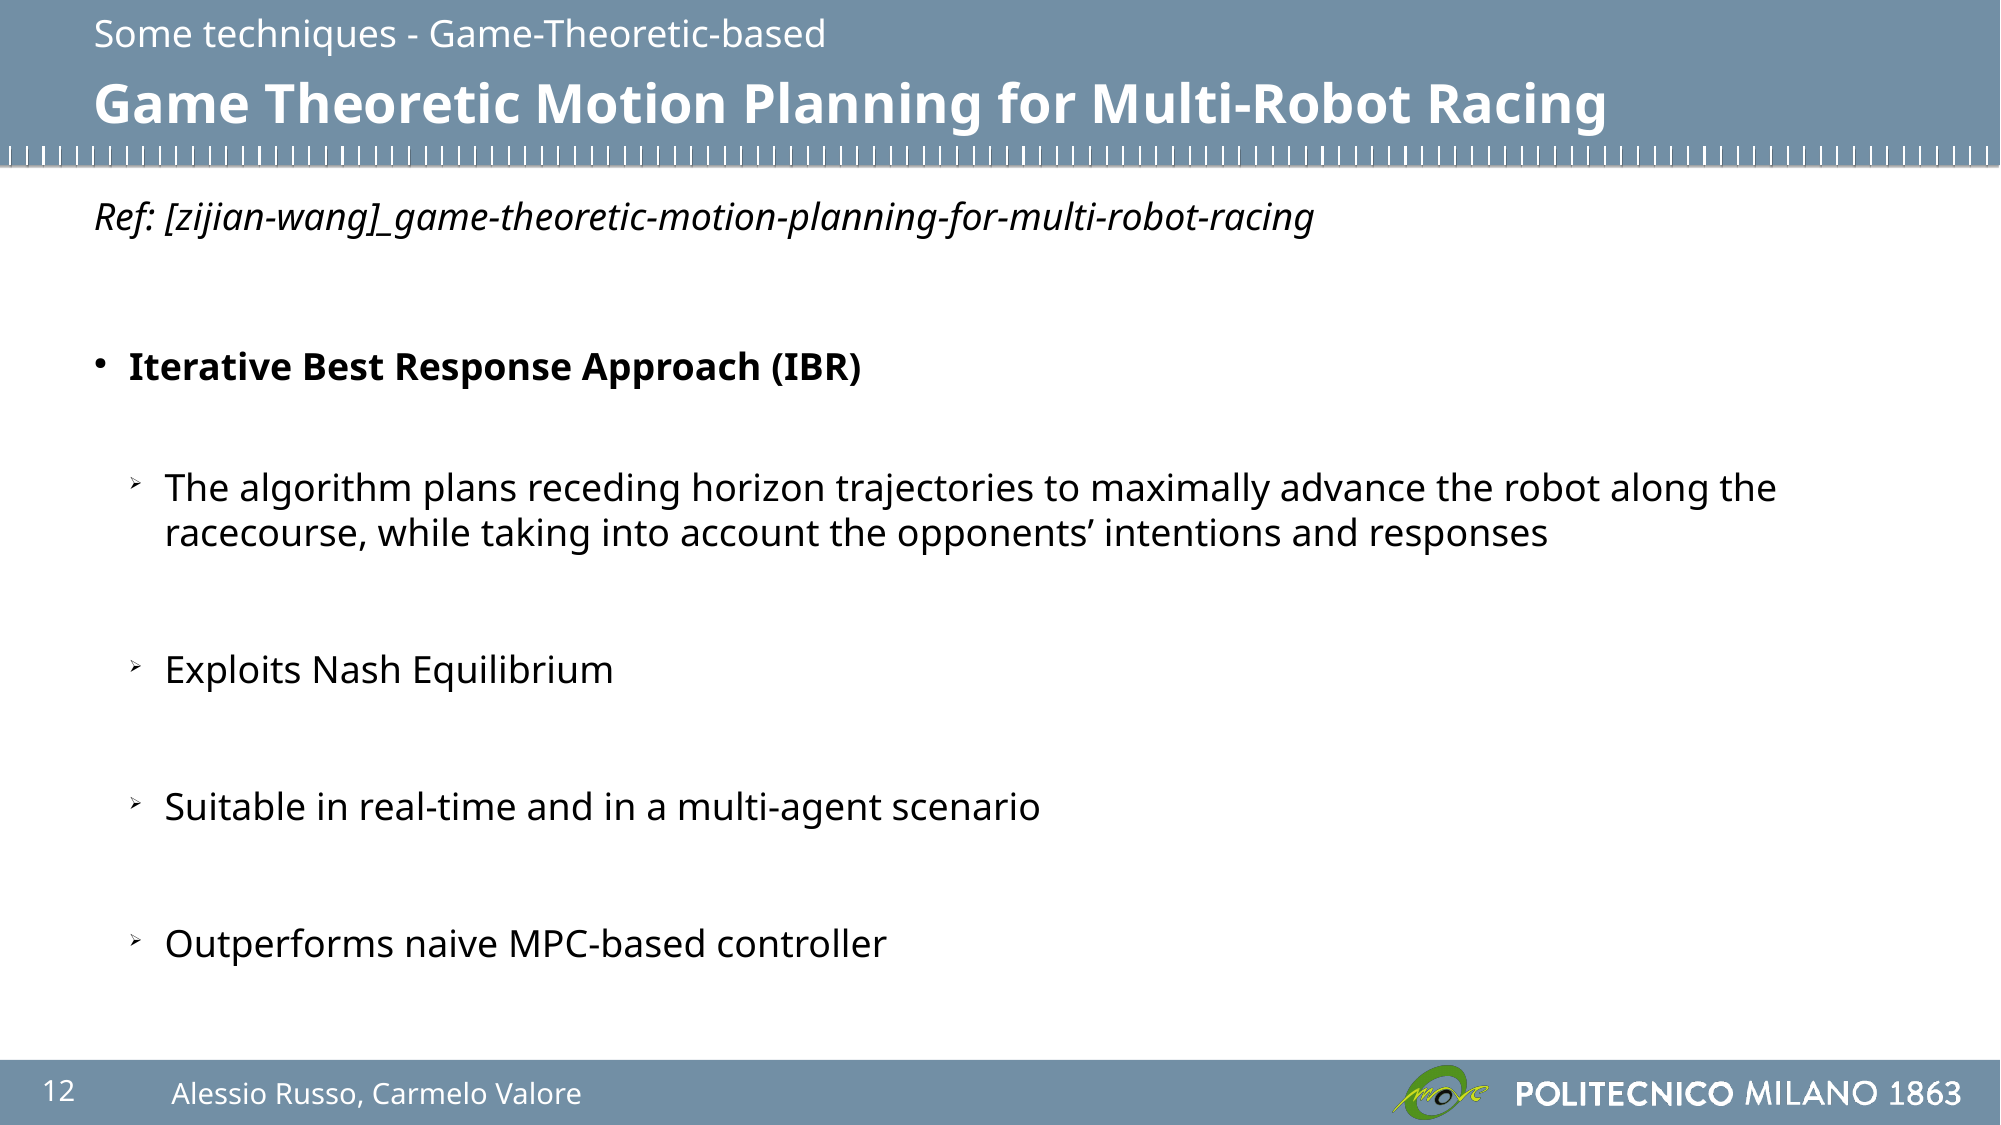

Some techniques - Game-Theoretic-based
Game Theoretic Motion Planning for Multi-Robot Racing
# Ref: [zijian-wang]_game-theoretic-motion-planning-for-multi-robot-racing
Iterative Best Response Approach (IBR)
The algorithm plans receding horizon trajectories to maximally advance the robot along the racecourse, while taking into account the opponents’ intentions and responses
Exploits Nash Equilibrium
Suitable in real-time and in a multi-agent scenario
Outperforms naive MPC-based controller
Alessio Russo, Carmelo Valore